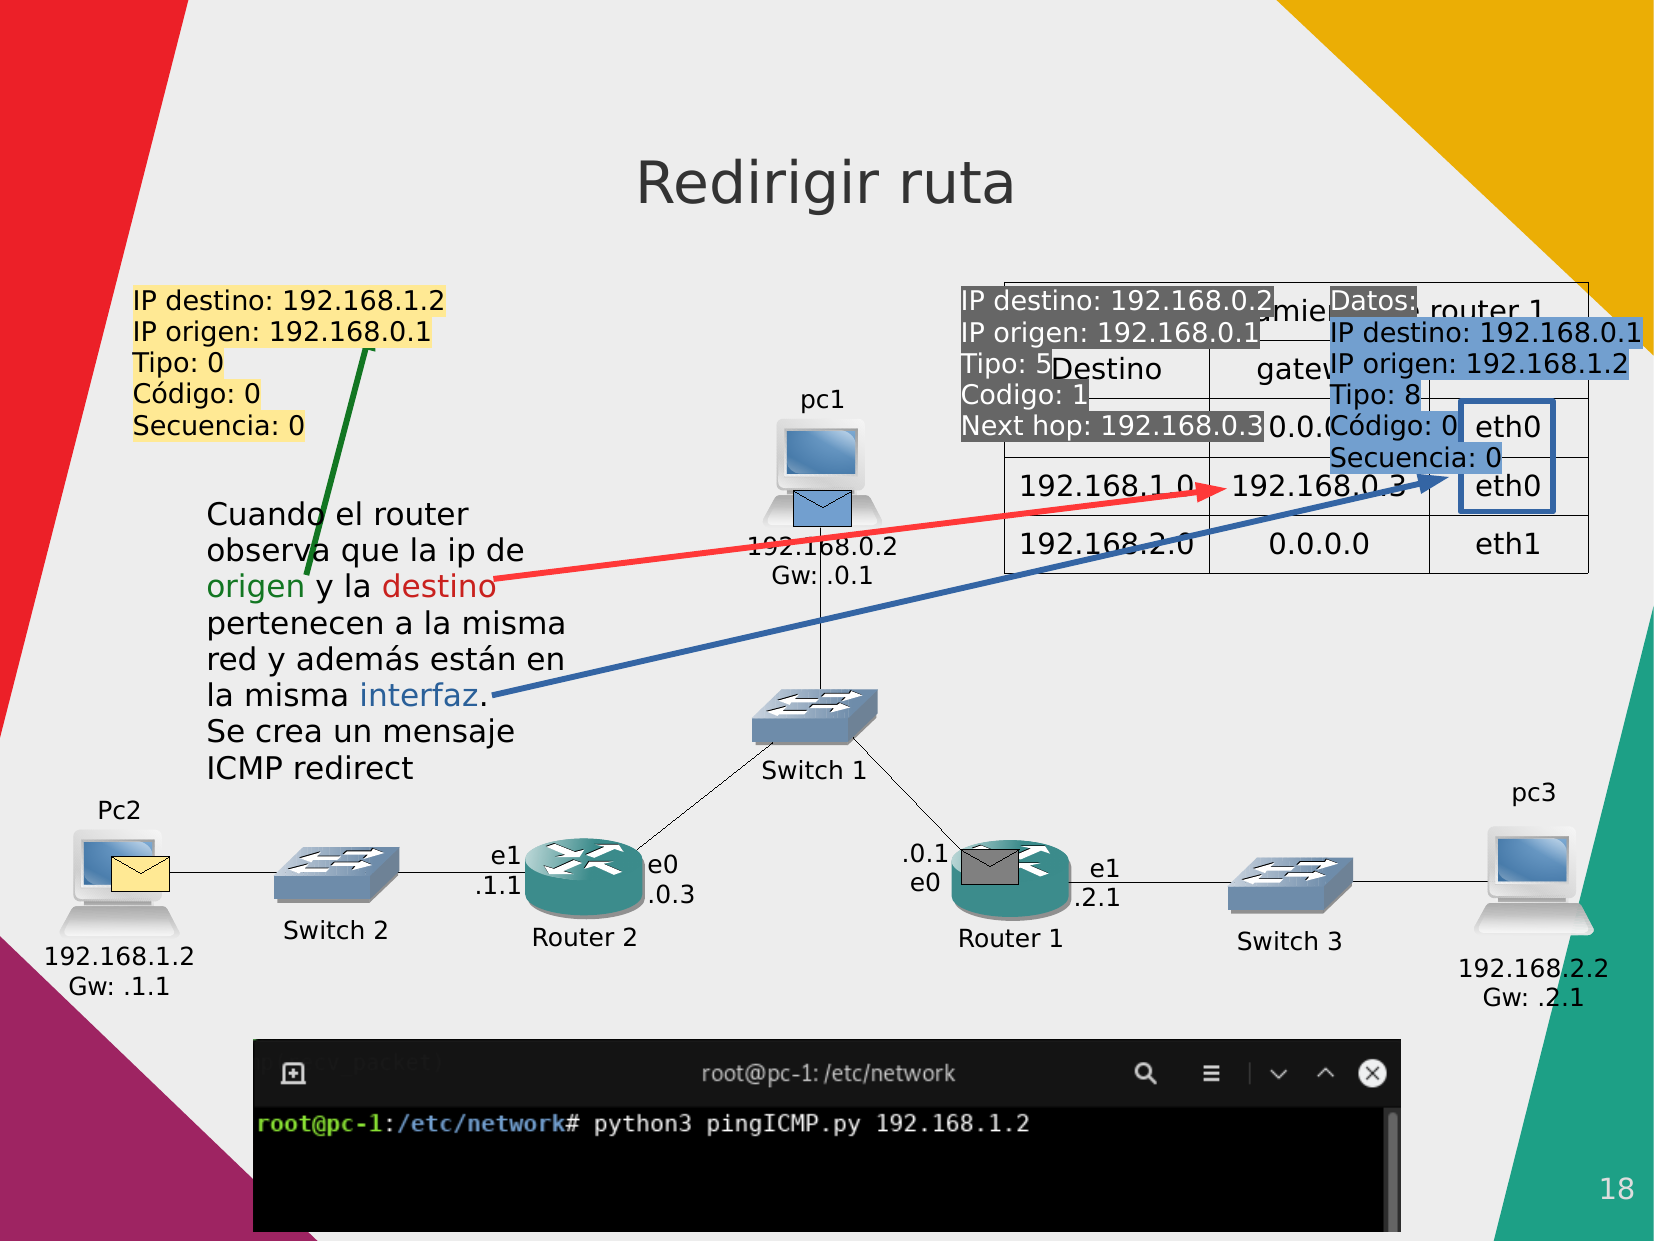

# Redirigir ruta
IP destino: 192.168.0.1
IP origen: 192.168.1.2
Tipo: 8
Código: 0
Secuencia: 0
IP destino: 192.168.1.2
IP origen: 192.168.0.1
Tipo: 0
Código: 0
Secuencia: 0
IP destino: 192.168.0.2	Datos:
IP origen: 192.168.0.1	IP destino: 192.168.0.1
Tipo: 5				IP origen: 192.168.1.2
Codigo: 1				Tipo: 8
Next hop: 192.168.0.3	Código: 0
					Secuencia: 0
| Tabla de enrutamiento de router 1 | | |
| --- | --- | --- |
| Destino | gateway | Interfaz |
| 192.168.0.0 | 0.0.0.0 | eth0 |
| 192.168.1.0 | 192.168.0.3 | eth0 |
| 192.168.2.0 | 0.0.0.0 | eth1 |
pc1
192.168.0.2
Gw: .0.1
Switch 1
pc3
192.168.2.2
Gw: .2.1
Pc2
192.168.1.2
Gw: .1.1
.0.1
e0
 e1
.1.1
Router 2
Router 1
 e0
 .0.3
Switch 2
 e1
.2.1
Switch 3
Cuando el router observa que la ip de origen y la destino pertenecen a la misma red y además están en la misma interfaz.		Se crea un mensaje ICMP redirect
18